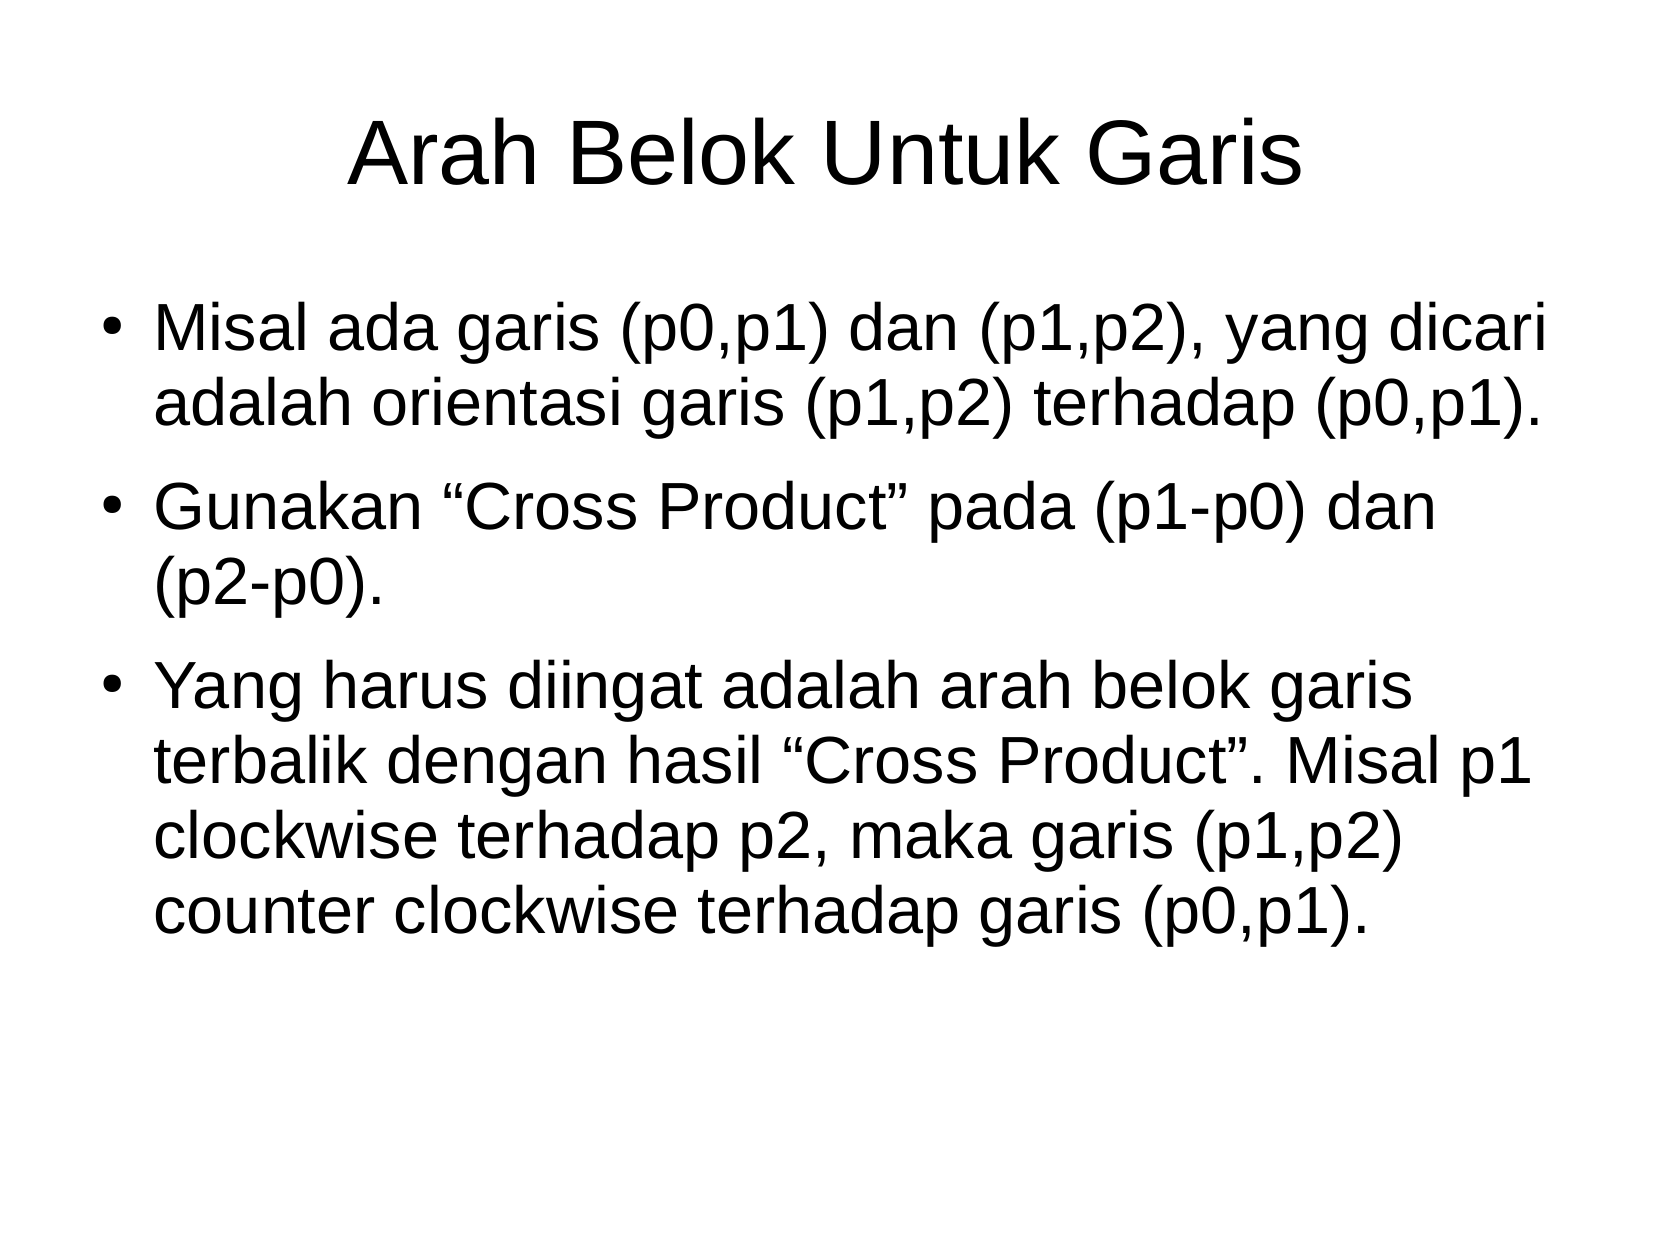

# Arah Belok Untuk Garis
Misal ada garis (p0,p1) dan (p1,p2), yang dicari adalah orientasi garis (p1,p2) terhadap (p0,p1).
Gunakan “Cross Product” pada (p1-p0) dan (p2-p0).
Yang harus diingat adalah arah belok garis terbalik dengan hasil “Cross Product”. Misal p1 clockwise terhadap p2, maka garis (p1,p2) counter clockwise terhadap garis (p0,p1).